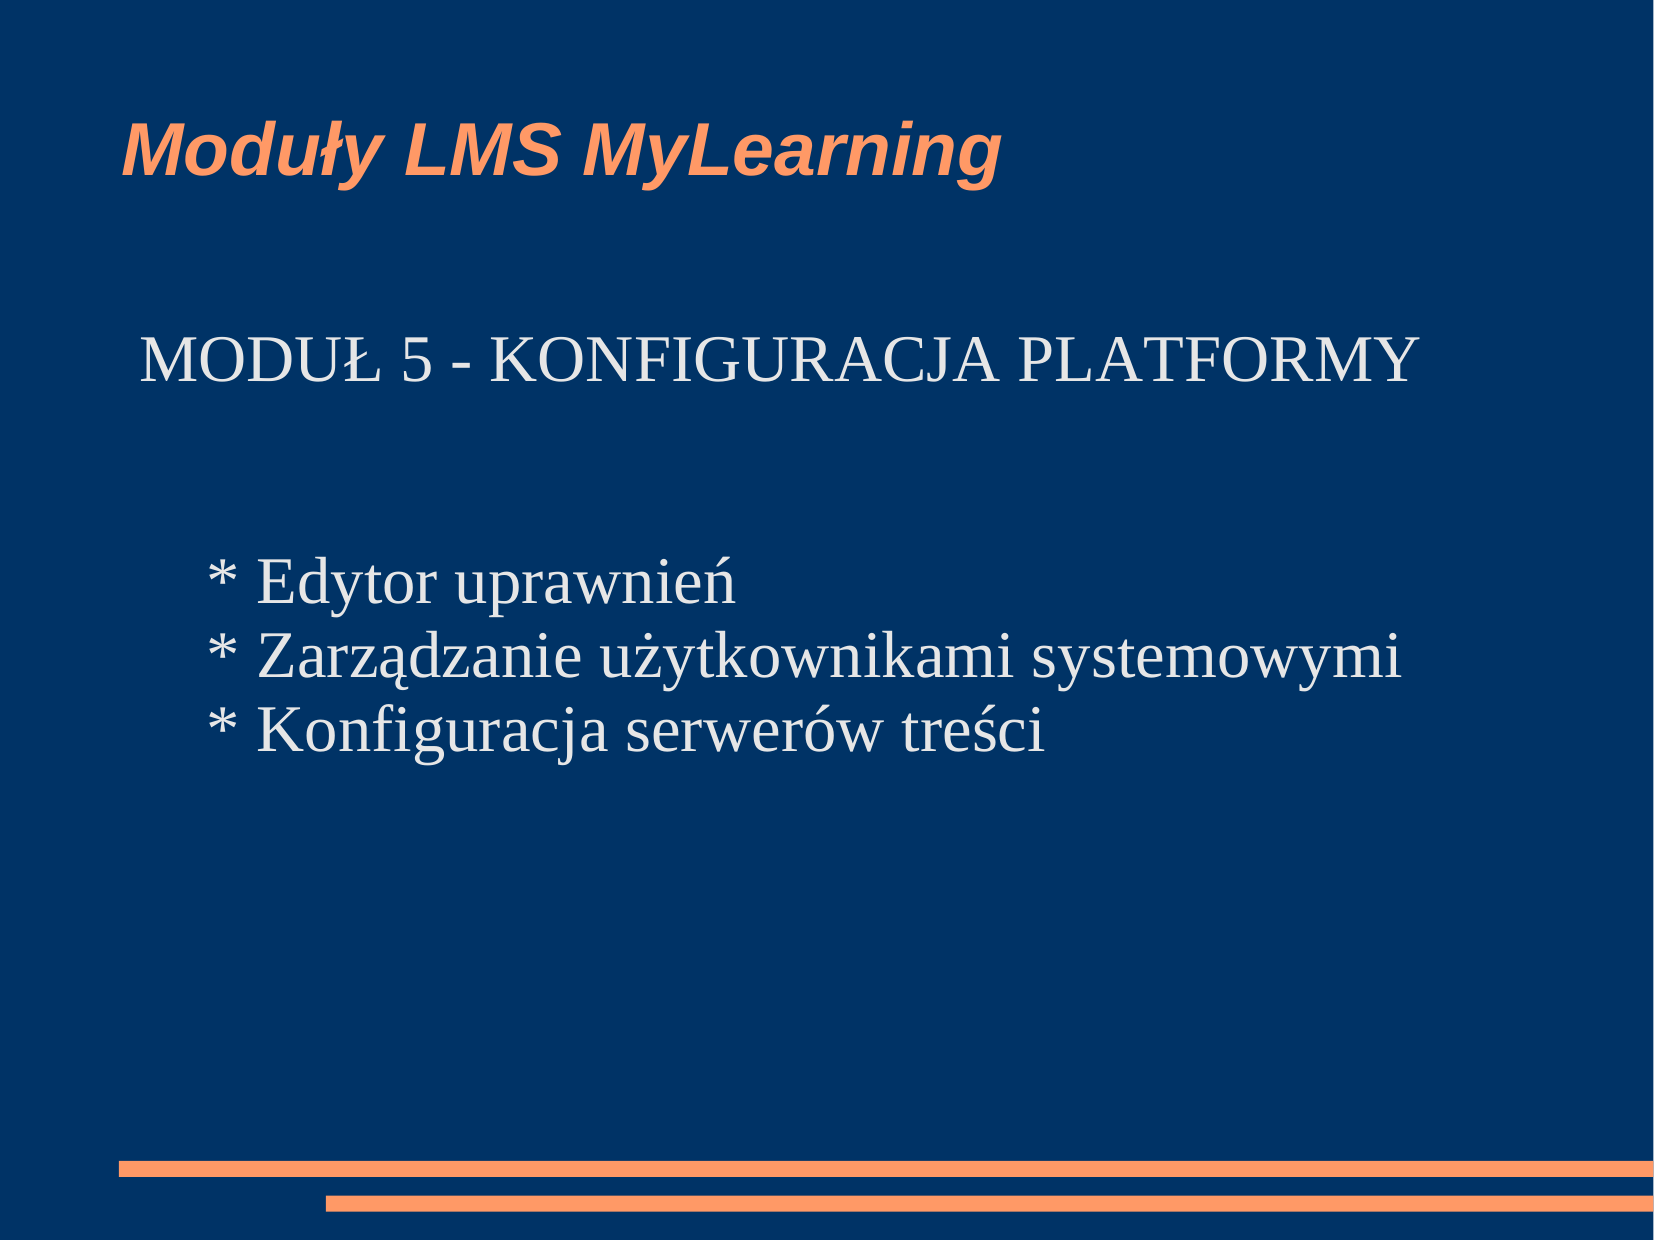

# Moduły LMS MyLearning
MODUŁ 5 - KONFIGURACJA PLATFORMY
 * Edytor uprawnień
 * Zarządzanie użytkownikami systemowymi
 * Konfiguracja serwerów treści